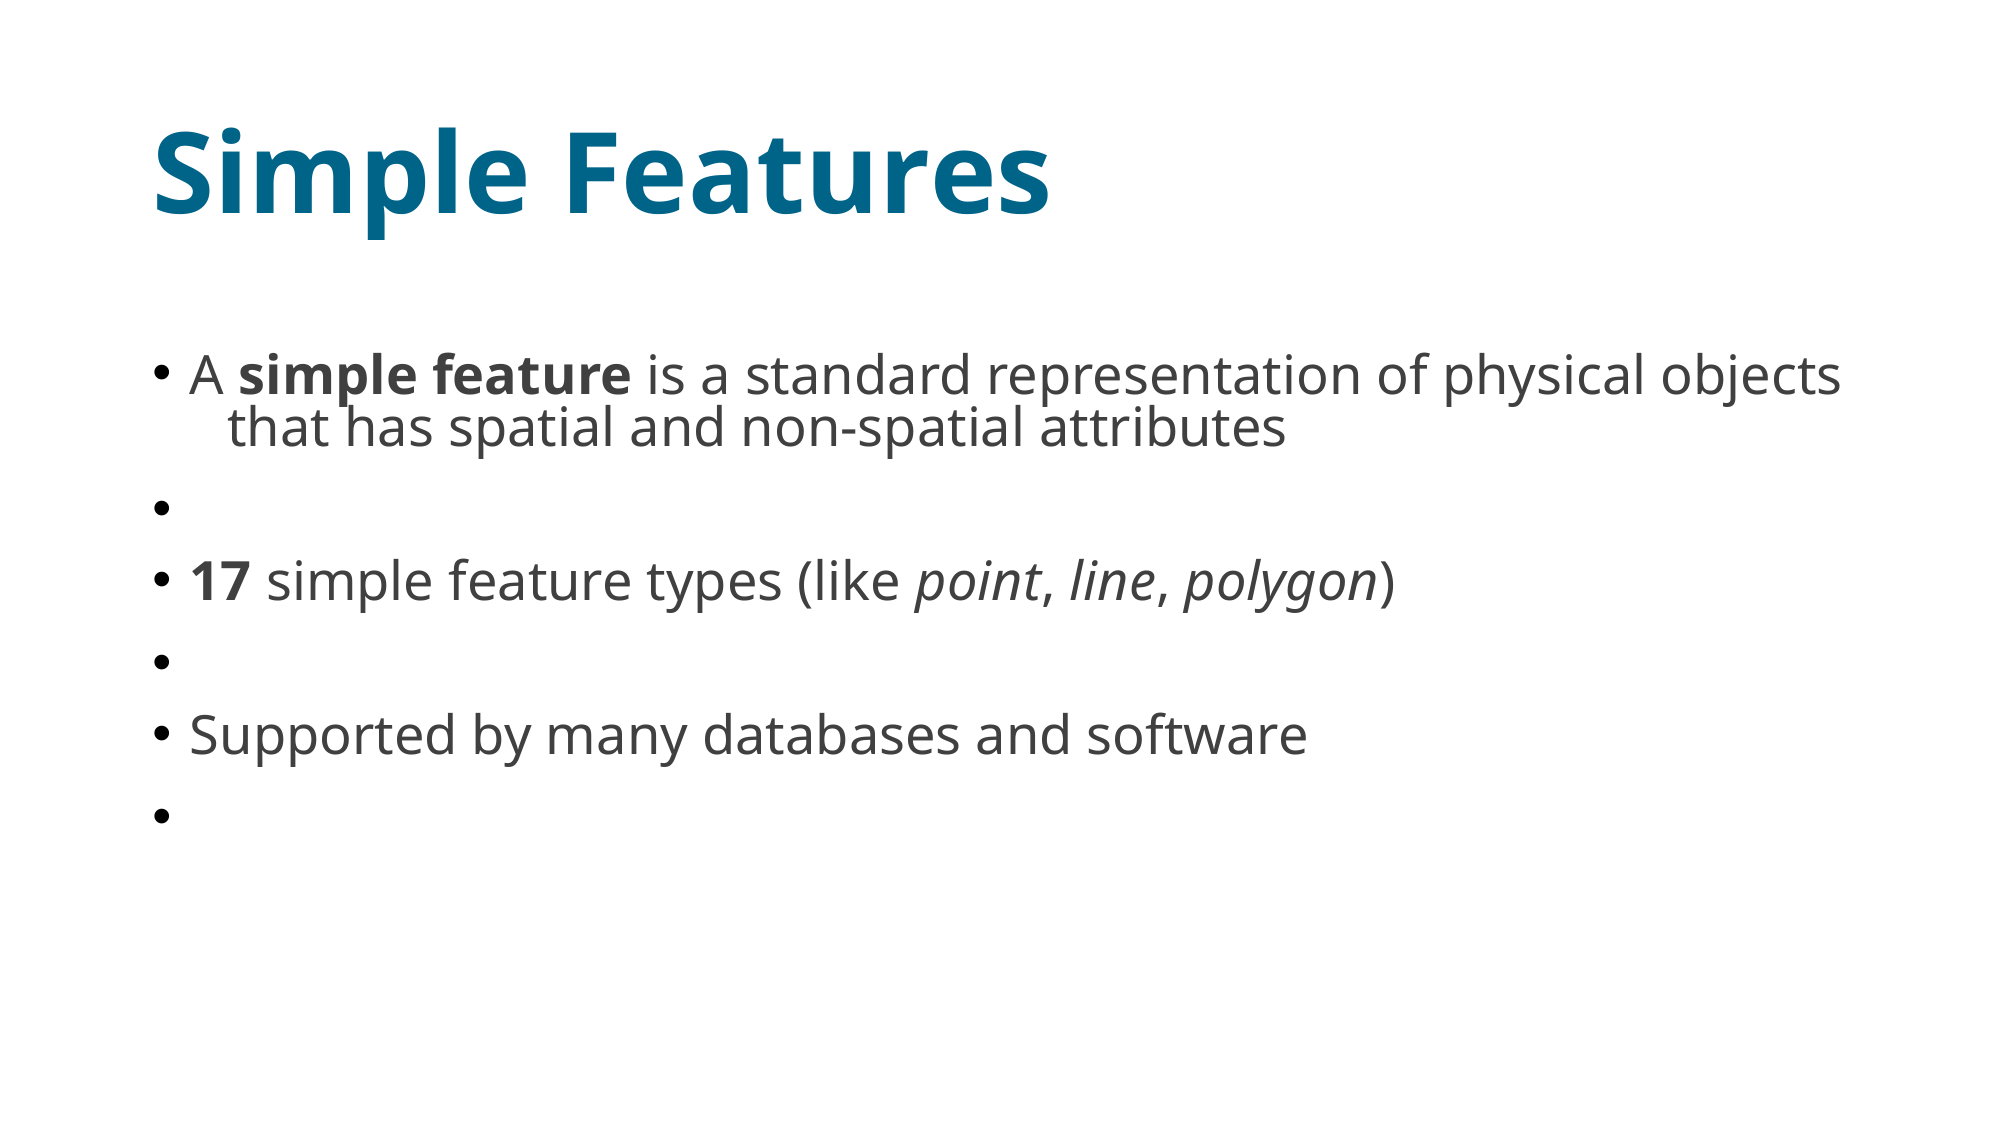

# Simple Features
A simple feature is a standard representation of physical objects that has spatial and non-spatial attributes
17 simple feature types (like point, line, polygon)
Supported by many databases and software